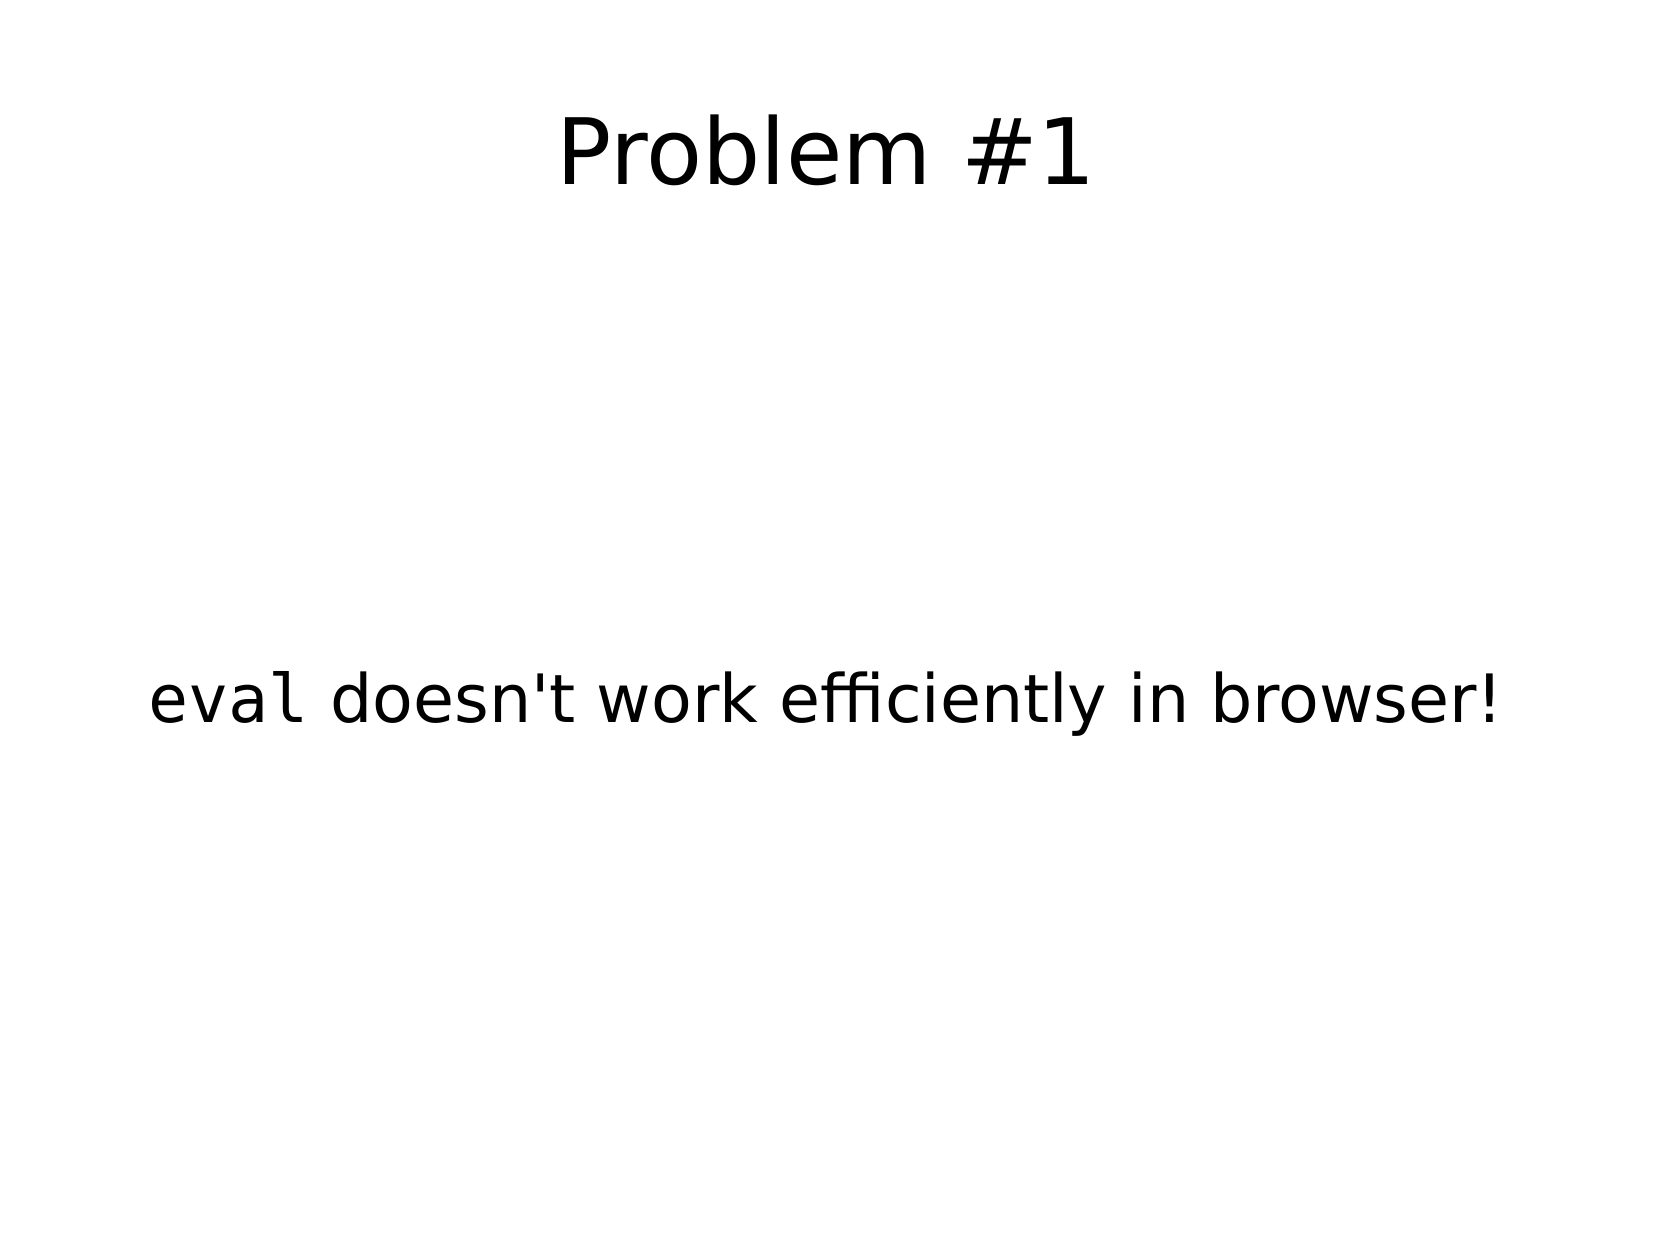

# Problem #1
eval doesn't work efficiently in browser!